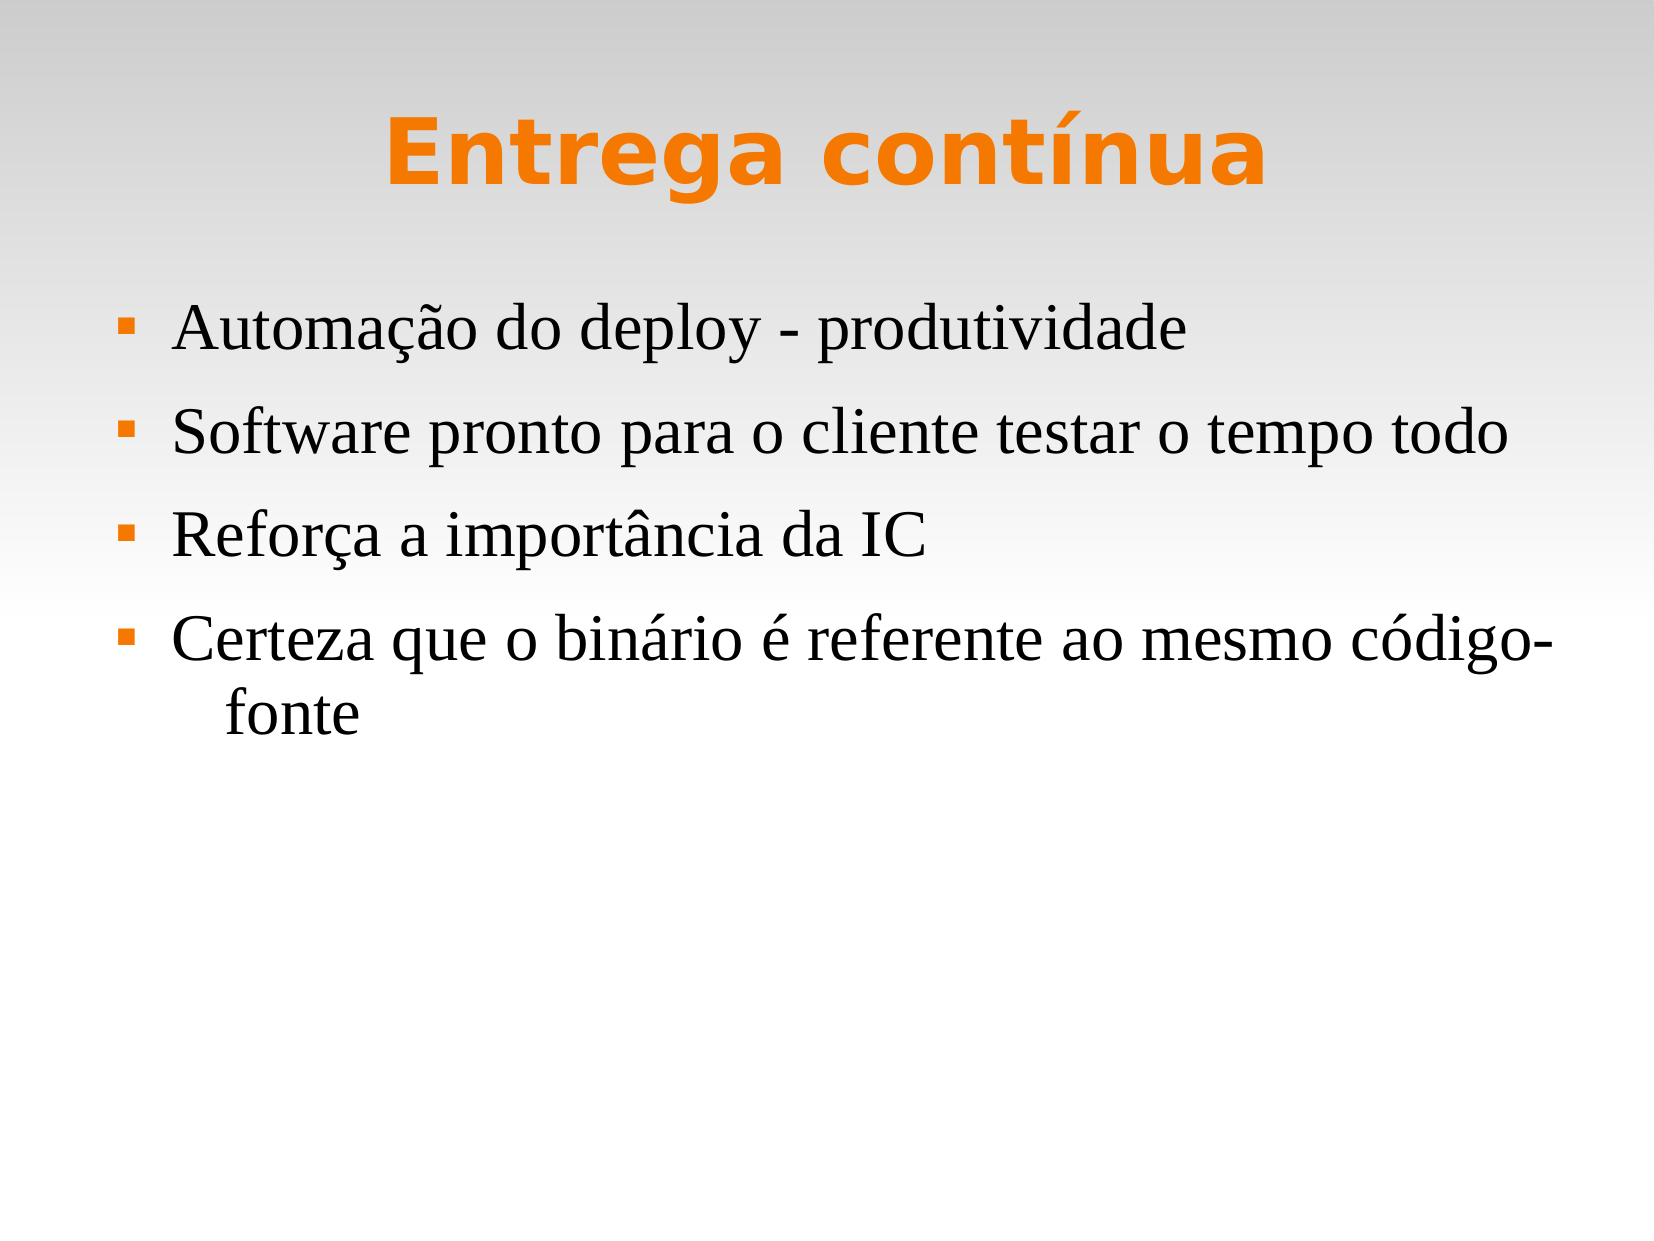

# Entrega contínua
Automação do deploy - produtividade
Software pronto para o cliente testar o tempo todo
Reforça a importância da IC
Certeza que o binário é referente ao mesmo código-fonte